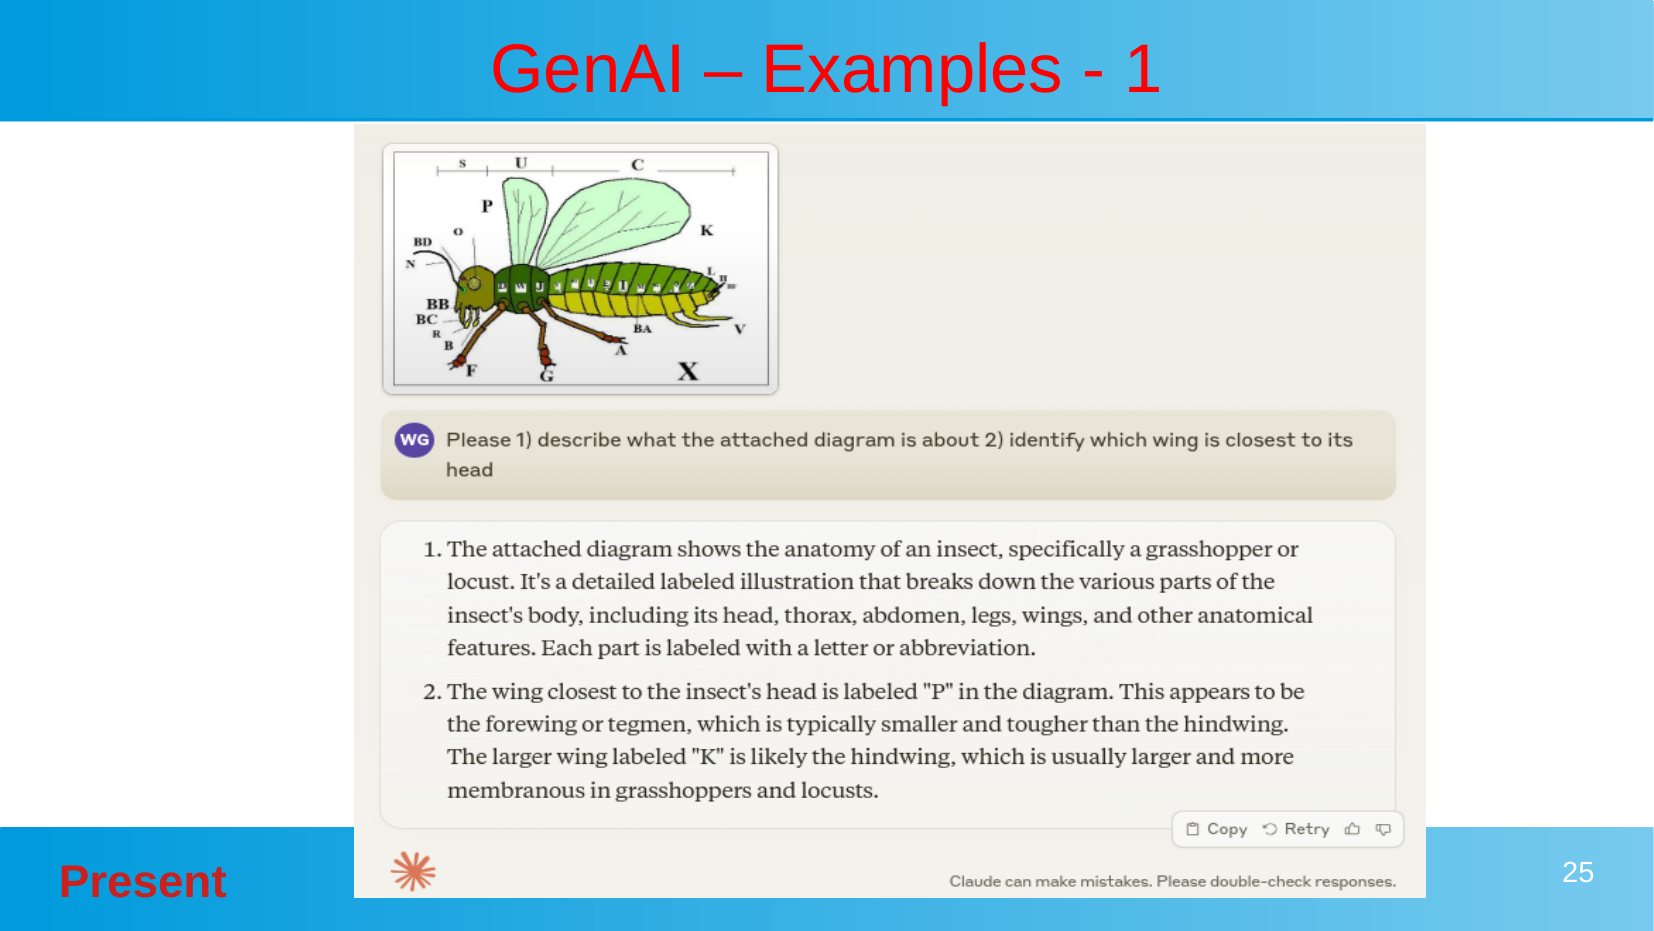

# GenAI – Examples - 1
25